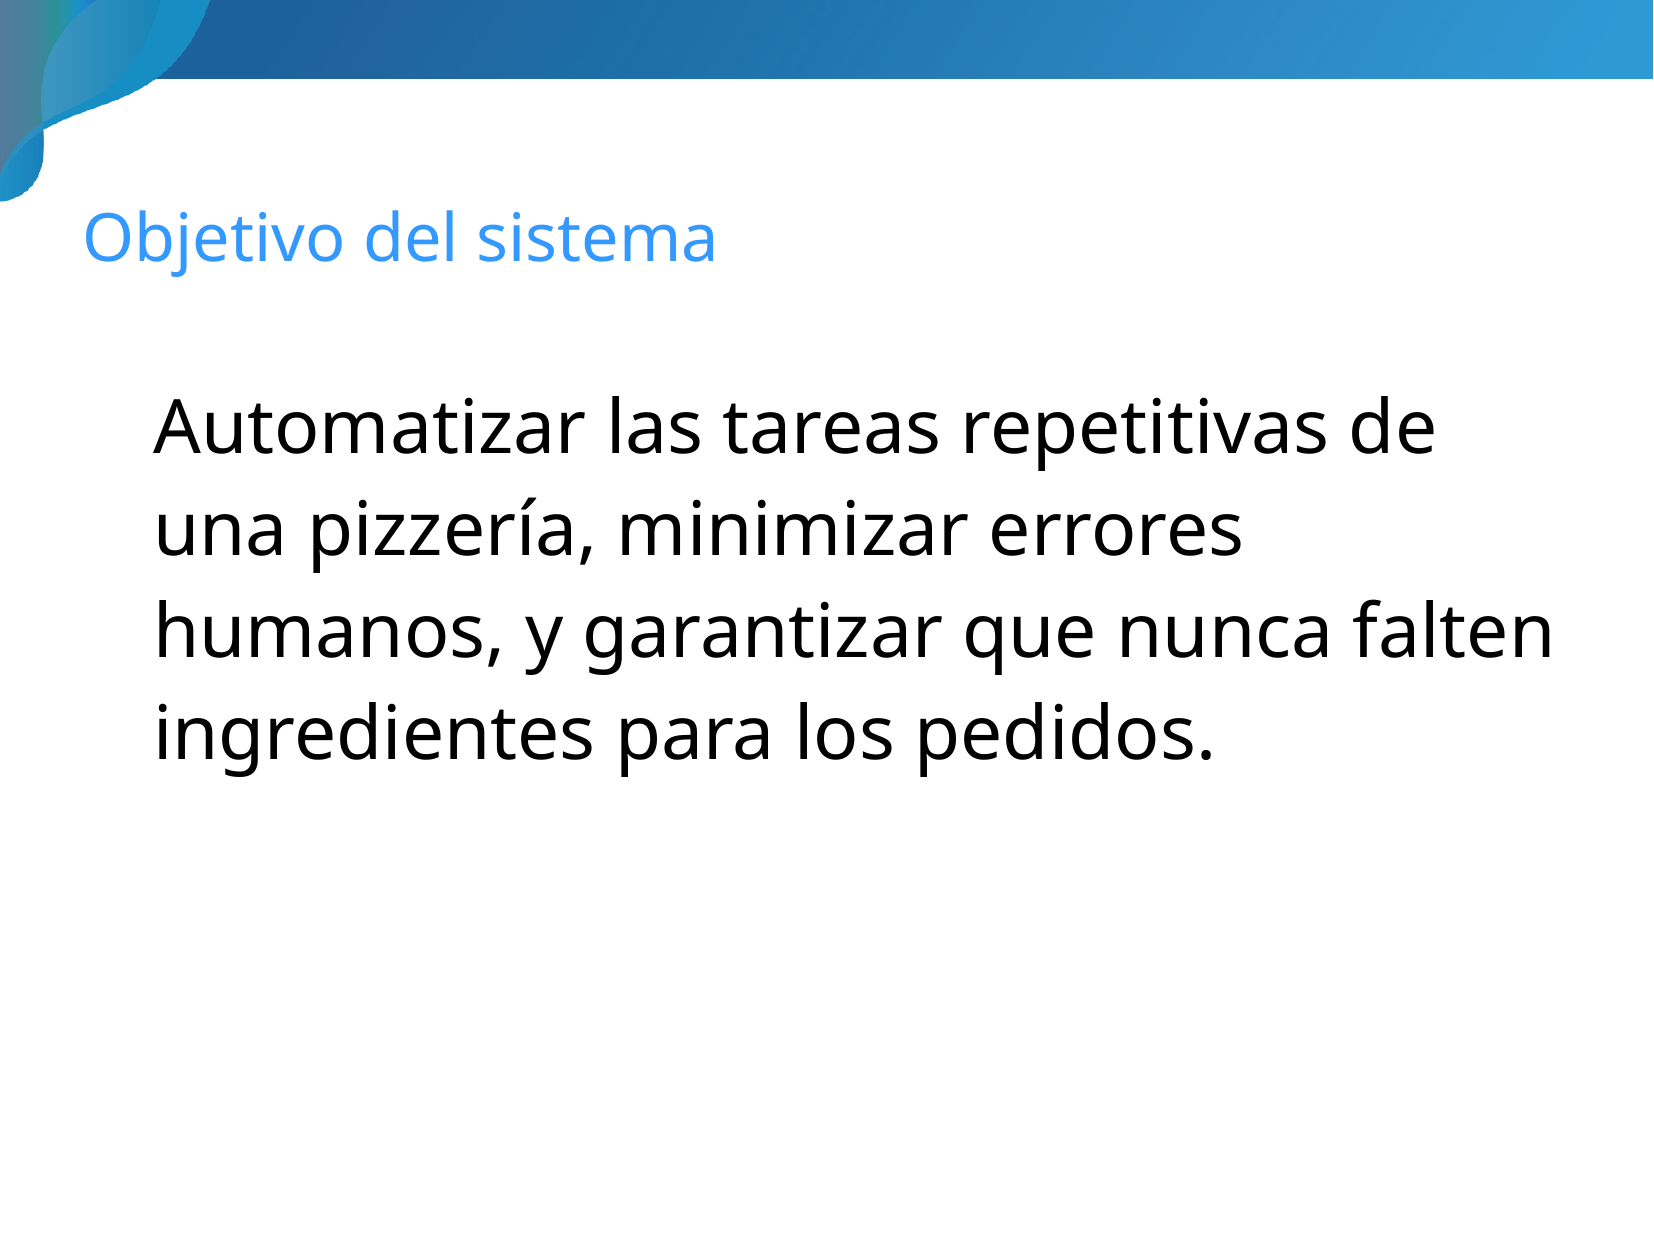

# Objetivo del sistema
Automatizar las tareas repetitivas de una pizzería, minimizar errores humanos, y garantizar que nunca falten ingredientes para los pedidos.